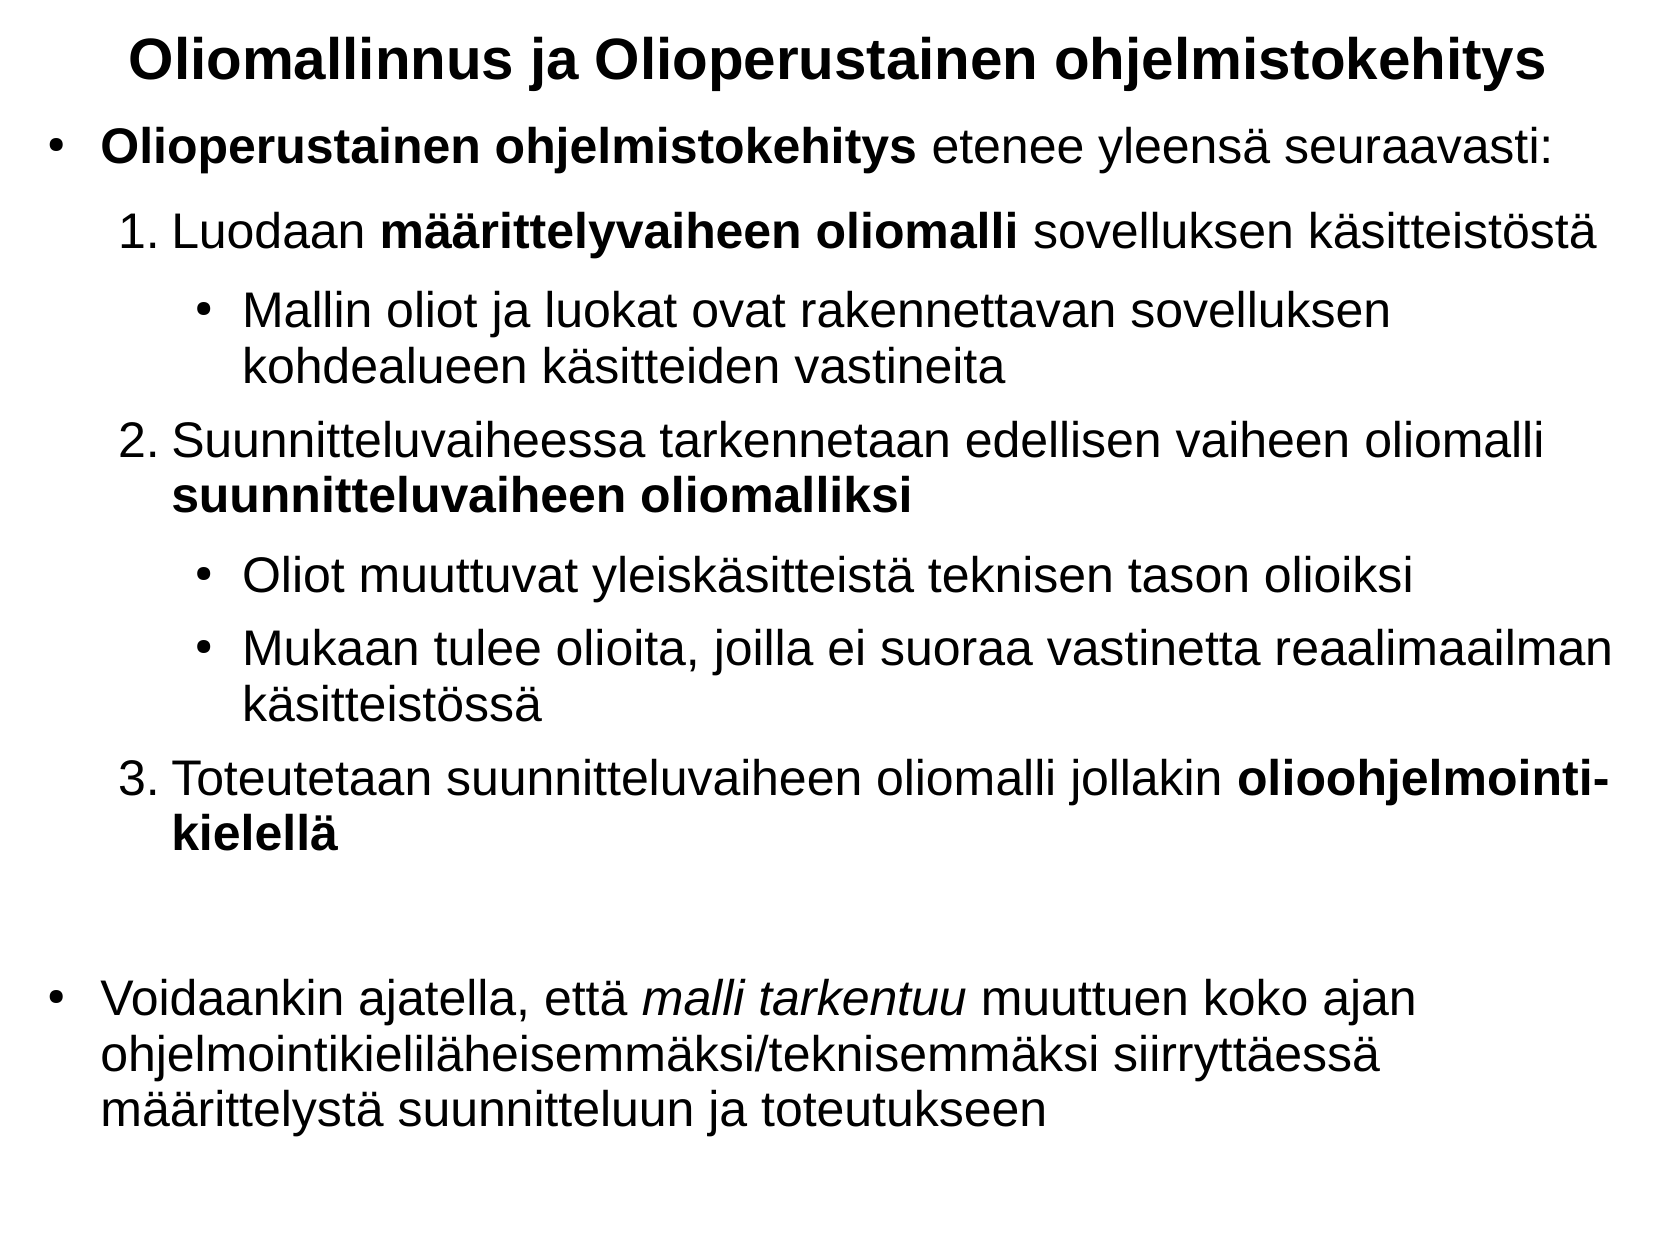

# Oliomallinnus ja Olioperustainen ohjelmistokehitys
Olioperustainen ohjelmistokehitys etenee yleensä seuraavasti:
Luodaan määrittelyvaiheen oliomalli sovelluksen käsitteistöstä
Mallin oliot ja luokat ovat rakennettavan sovelluksen kohdealueen käsitteiden vastineita
Suunnitteluvaiheessa tarkennetaan edellisen vaiheen oliomalli suunnitteluvaiheen oliomalliksi
Oliot muuttuvat yleiskäsitteistä teknisen tason olioiksi
Mukaan tulee olioita, joilla ei suoraa vastinetta reaalimaailman käsitteistössä
Toteutetaan suunnitteluvaiheen oliomalli jollakin olioohjelmointi-kielellä
Voidaankin ajatella, että malli tarkentuu muuttuen koko ajan ohjelmointikieliläheisemmäksi/teknisemmäksi siirryttäessä määrittelystä suunnitteluun ja toteutukseen